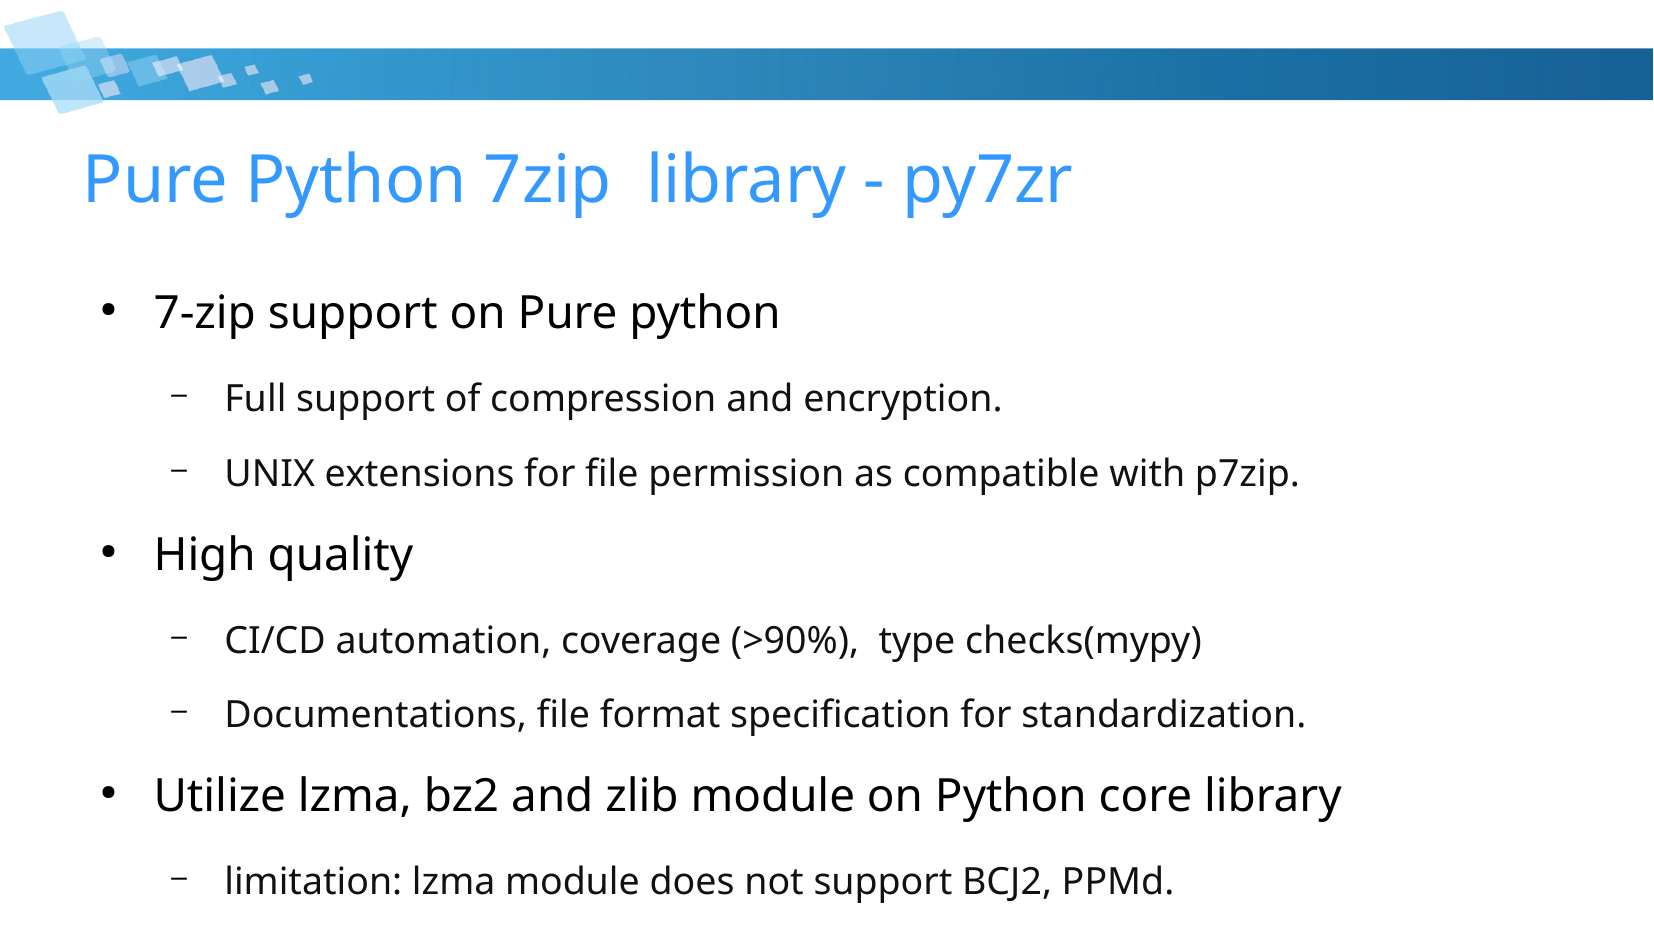

# Pure Python 7zip library - py7zr
7-zip support on Pure python
Full support of compression and encryption.
UNIX extensions for file permission as compatible with p7zip.
High quality
CI/CD automation, coverage (>90%), type checks(mypy)
Documentations, file format specification for standardization.
Utilize lzma, bz2 and zlib module on Python core library
limitation: lzma module does not support BCJ2, PPMd.
Addtional support of ZStandard(zstd), AES(cryptodome)